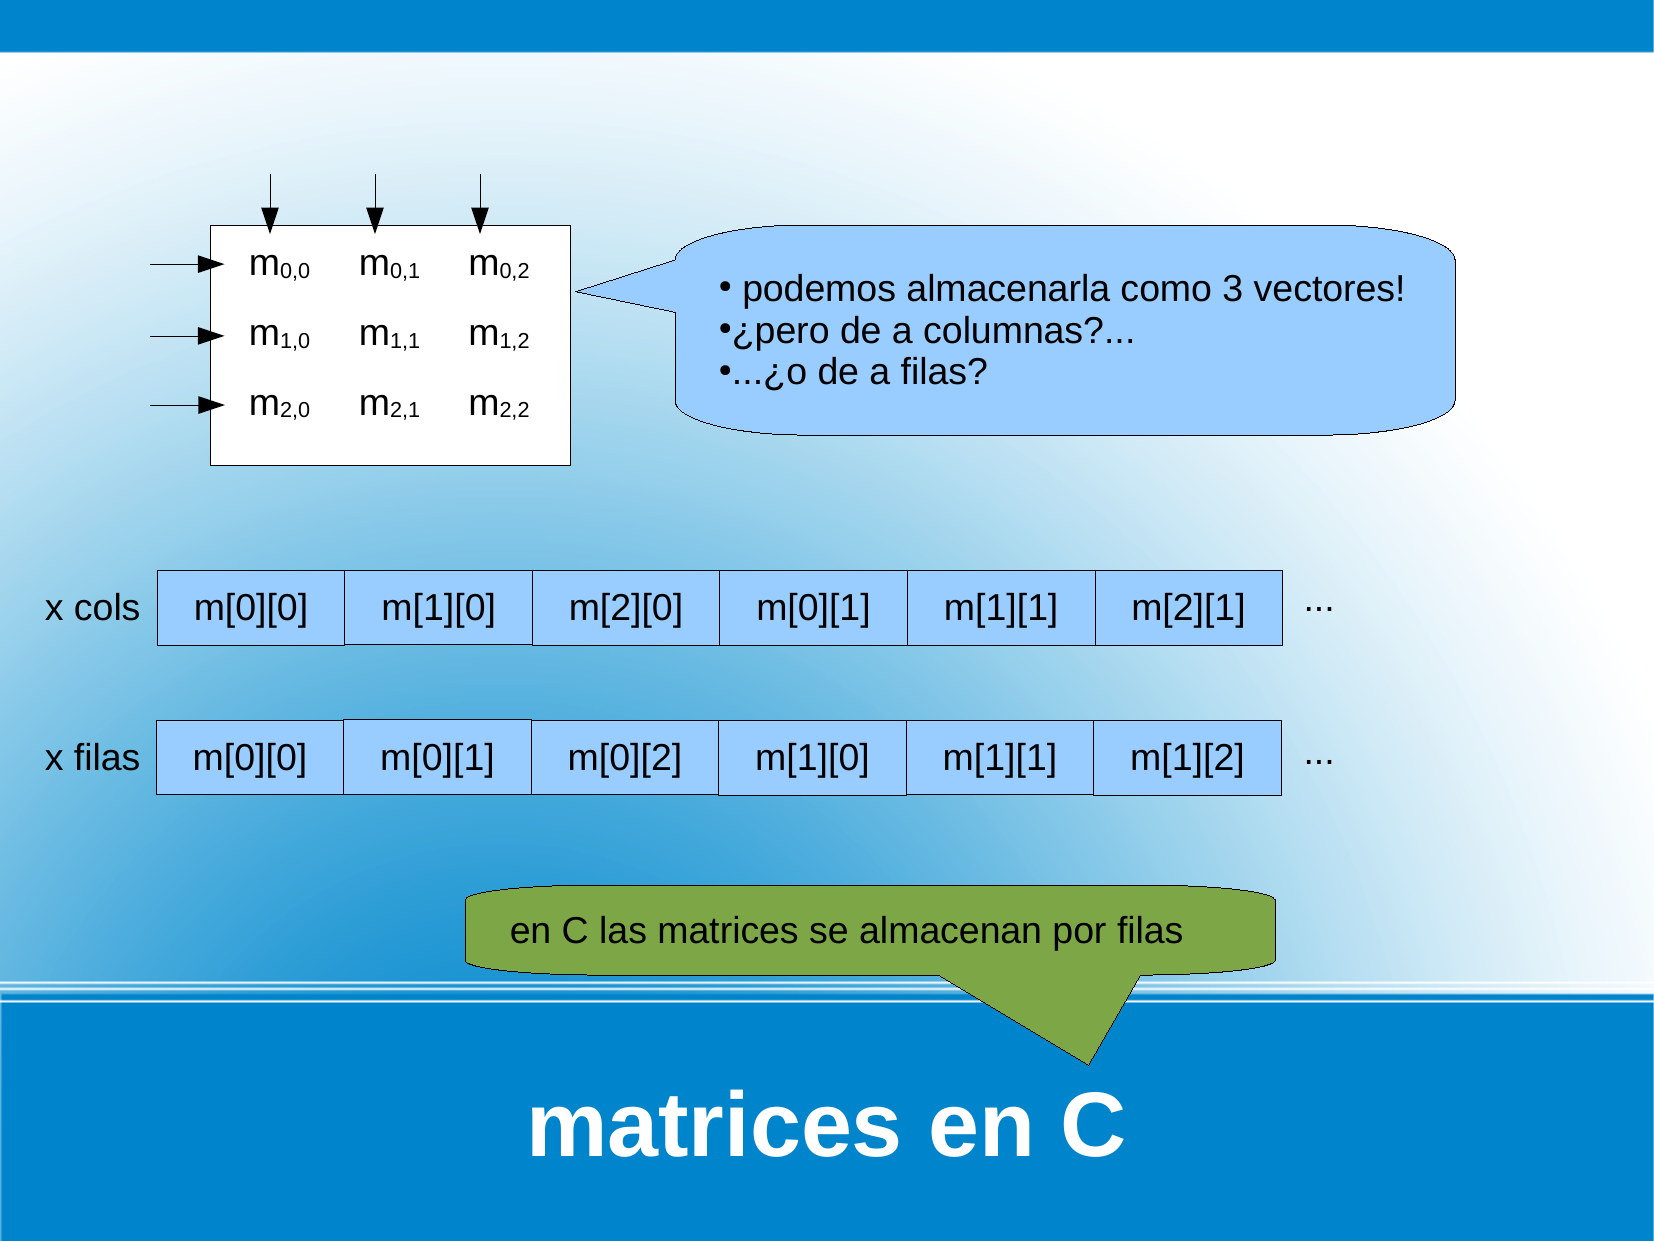

podemos almacenarla como 3 vectores!
¿pero de a columnas?...
...¿o de a filas?
| m0,0 | m0,1 | m0,2 |
| --- | --- | --- |
| m1,0 | m1,1 | m1,2 |
| m2,0 | m2,1 | m2,2 |
...
m[1][0]
m[0][0]
m[2][0]
m[1][1]
m[0][1]
m[2][1]
x cols
m[0][1]
m[0][0]
m[0][2]
m[1][1]
m[1][0]
m[1][2]
...
x filas
en C las matrices se almacenan por filas
# matrices en C